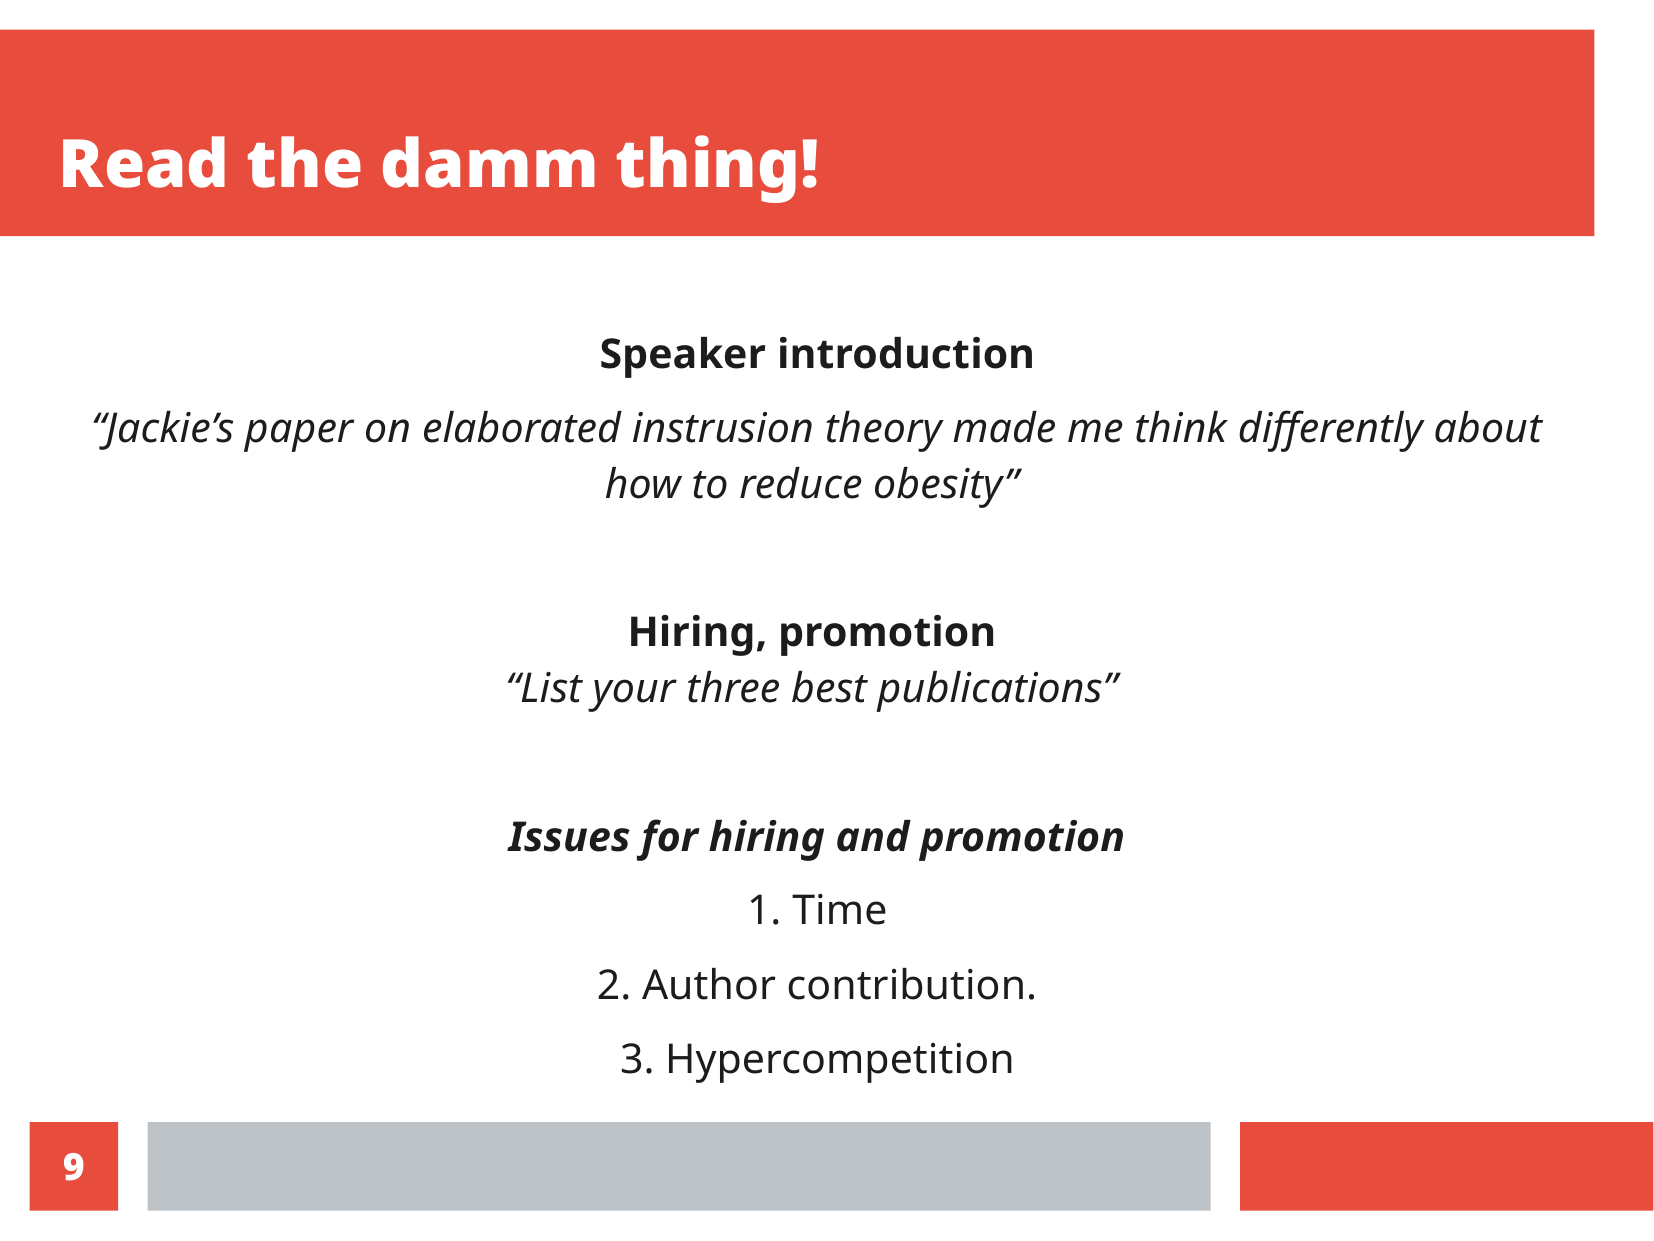

# Read the damm thing!
Speaker introduction
“Jackie’s paper on elaborated instrusion theory made me think differently about how to reduce obesity”
Hiring, promotion
“List your three best publications”
Issues for hiring and promotion
1. Time
2. Author contribution.
3. Hypercompetition
9